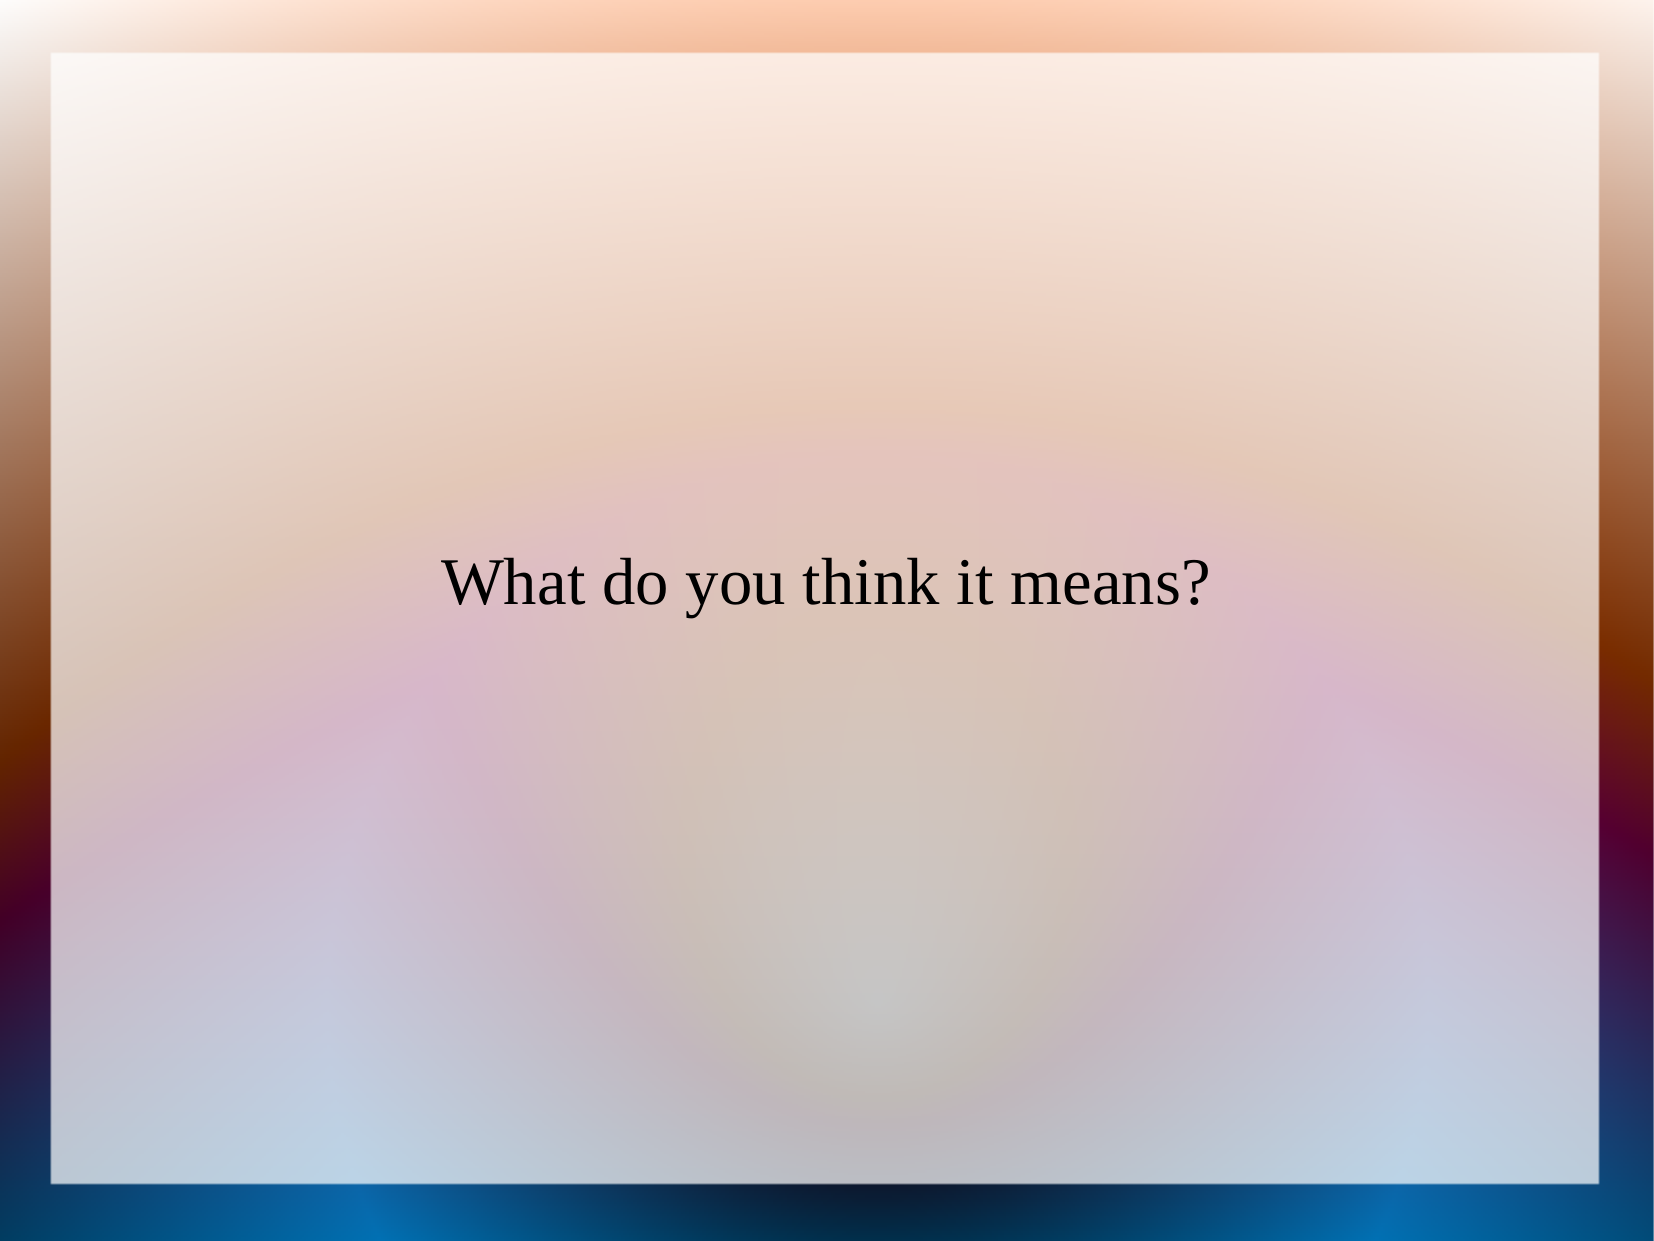

# What do you think it means?